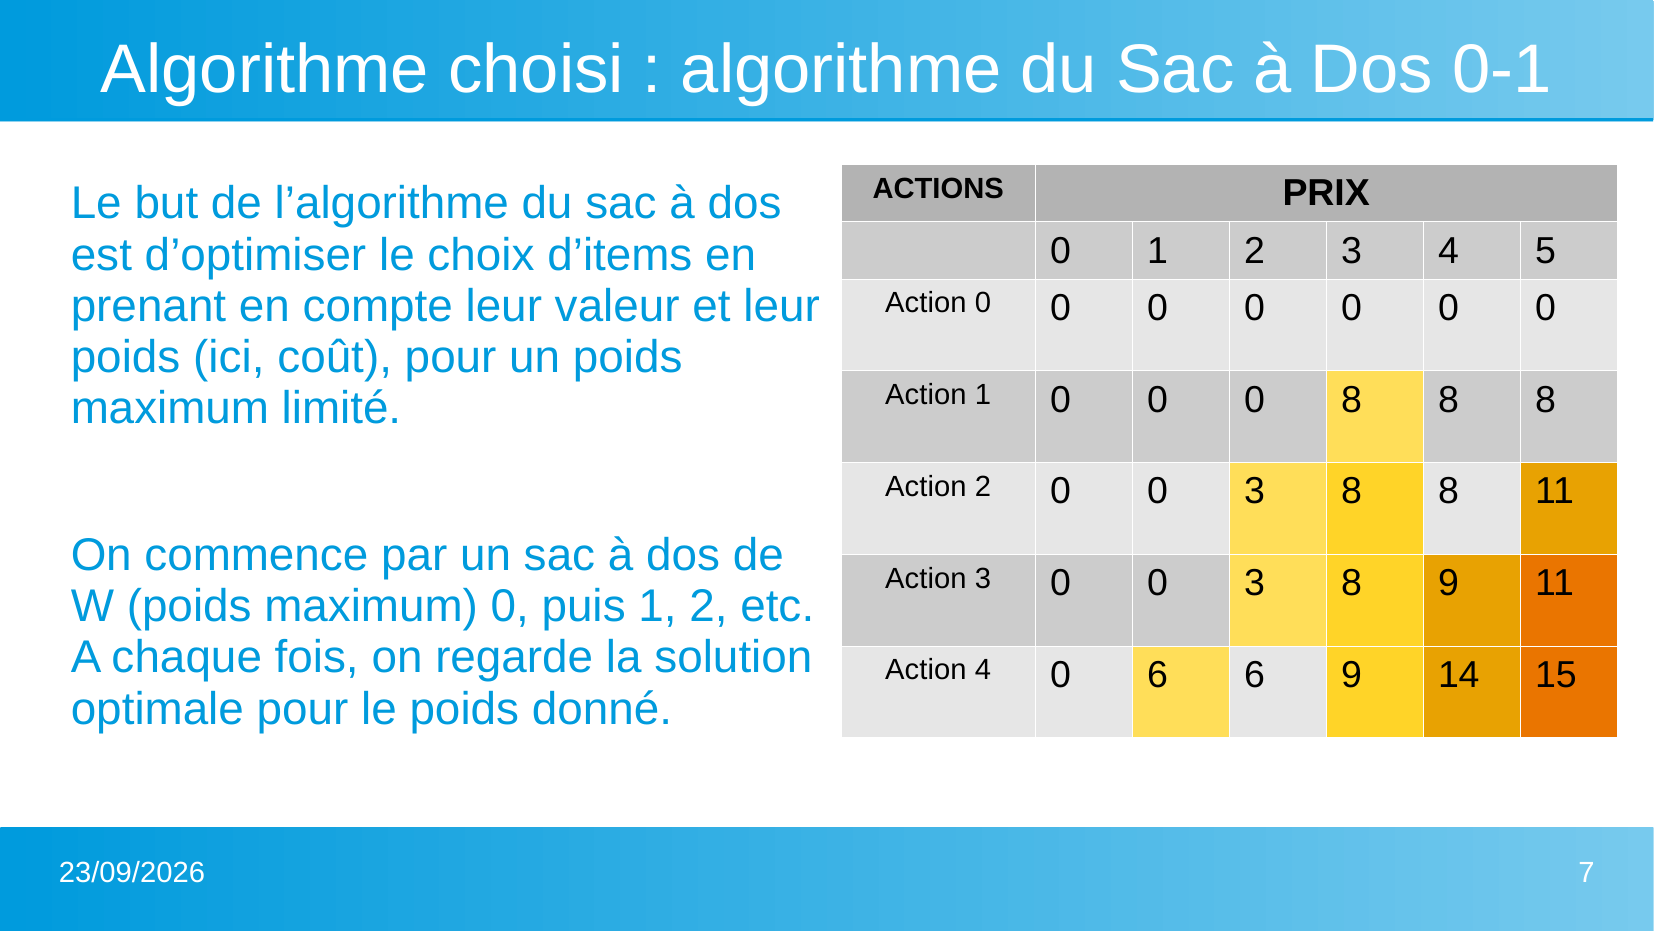

# Algorithme choisi : algorithme du Sac à Dos 0-1
| ACTIONS | PRIX | | | | | |
| --- | --- | --- | --- | --- | --- | --- |
| | 0 | 1 | 2 | 3 | 4 | 5 |
| Action 0 | 0 | 0 | 0 | 0 | 0 | 0 |
| Action 1 | 0 | 0 | 0 | 8 | 8 | 8 |
| Action 2 | 0 | 0 | 3 | 8 | 8 | 11 |
| Action 3 | 0 | 0 | 3 | 8 | 9 | 11 |
| Action 4 | 0 | 6 | 6 | 9 | 14 | 15 |
Le but de l’algorithme du sac à dos est d’optimiser le choix d’items en prenant en compte leur valeur et leur poids (ici, coût), pour un poids maximum limité.
On commence par un sac à dos de W (poids maximum) 0, puis 1, 2, etc. A chaque fois, on regarde la solution optimale pour le poids donné.
7